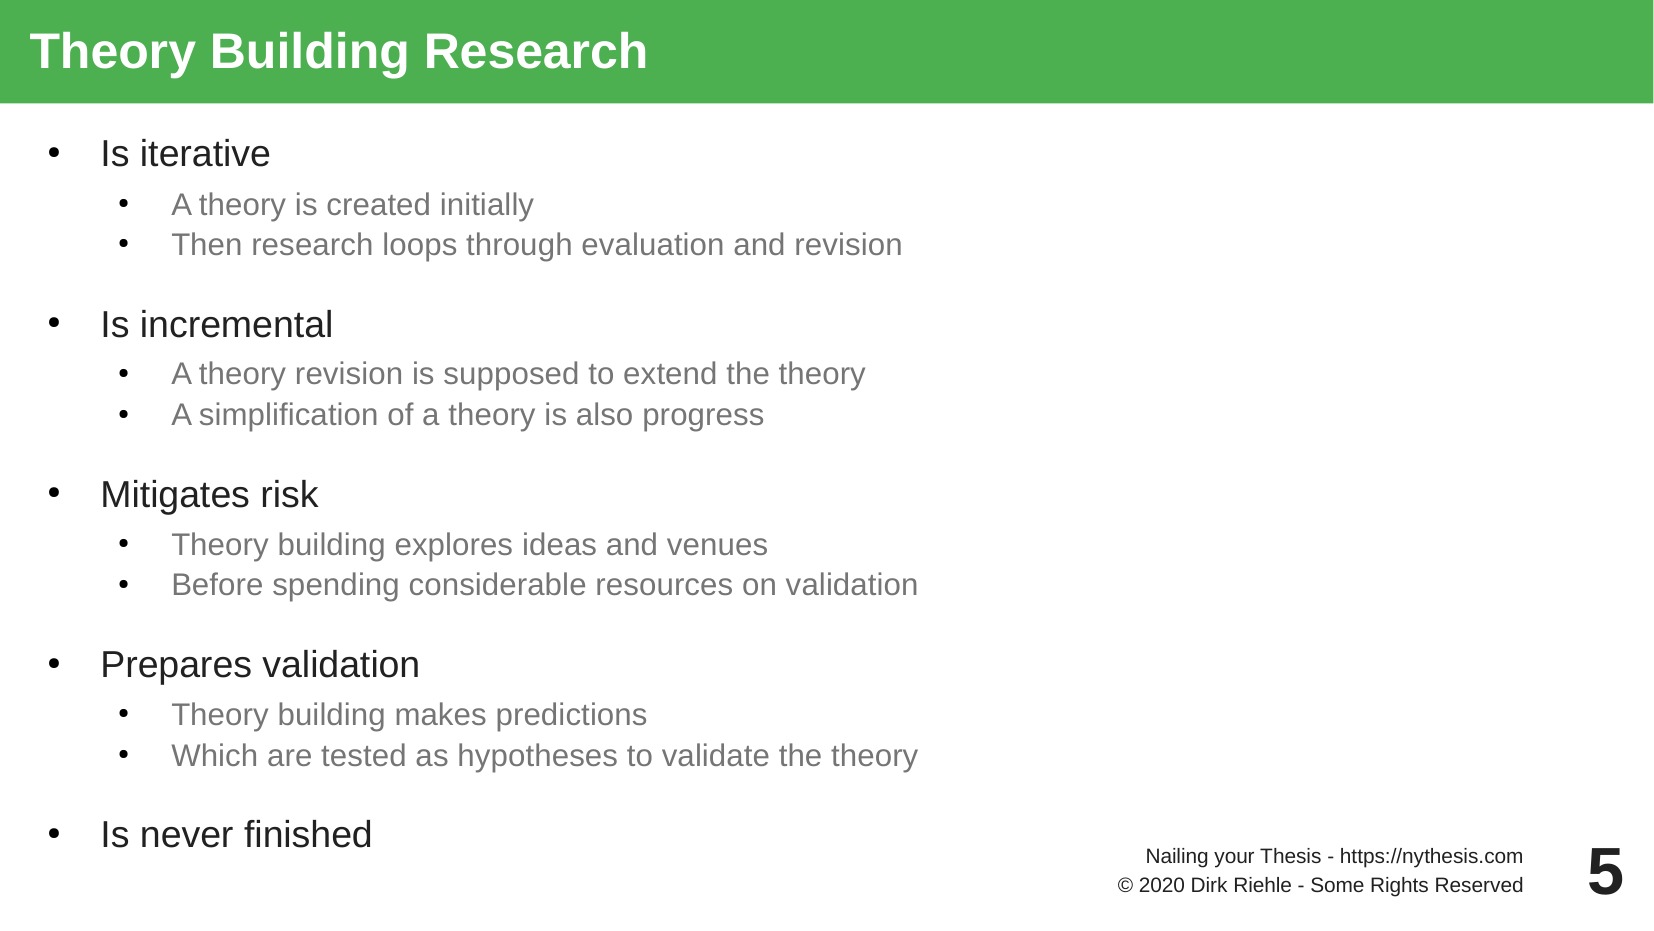

# Theory Building Research
Is iterative
A theory is created initially
Then research loops through evaluation and revision
Is incremental
A theory revision is supposed to extend the theory
A simplification of a theory is also progress
Mitigates risk
Theory building explores ideas and venues
Before spending considerable resources on validation
Prepares validation
Theory building makes predictions
Which are tested as hypotheses to validate the theory
Is never finished
Nailing your Thesis - https://nythesis.com
5
© 2020 Dirk Riehle - Some Rights Reserved